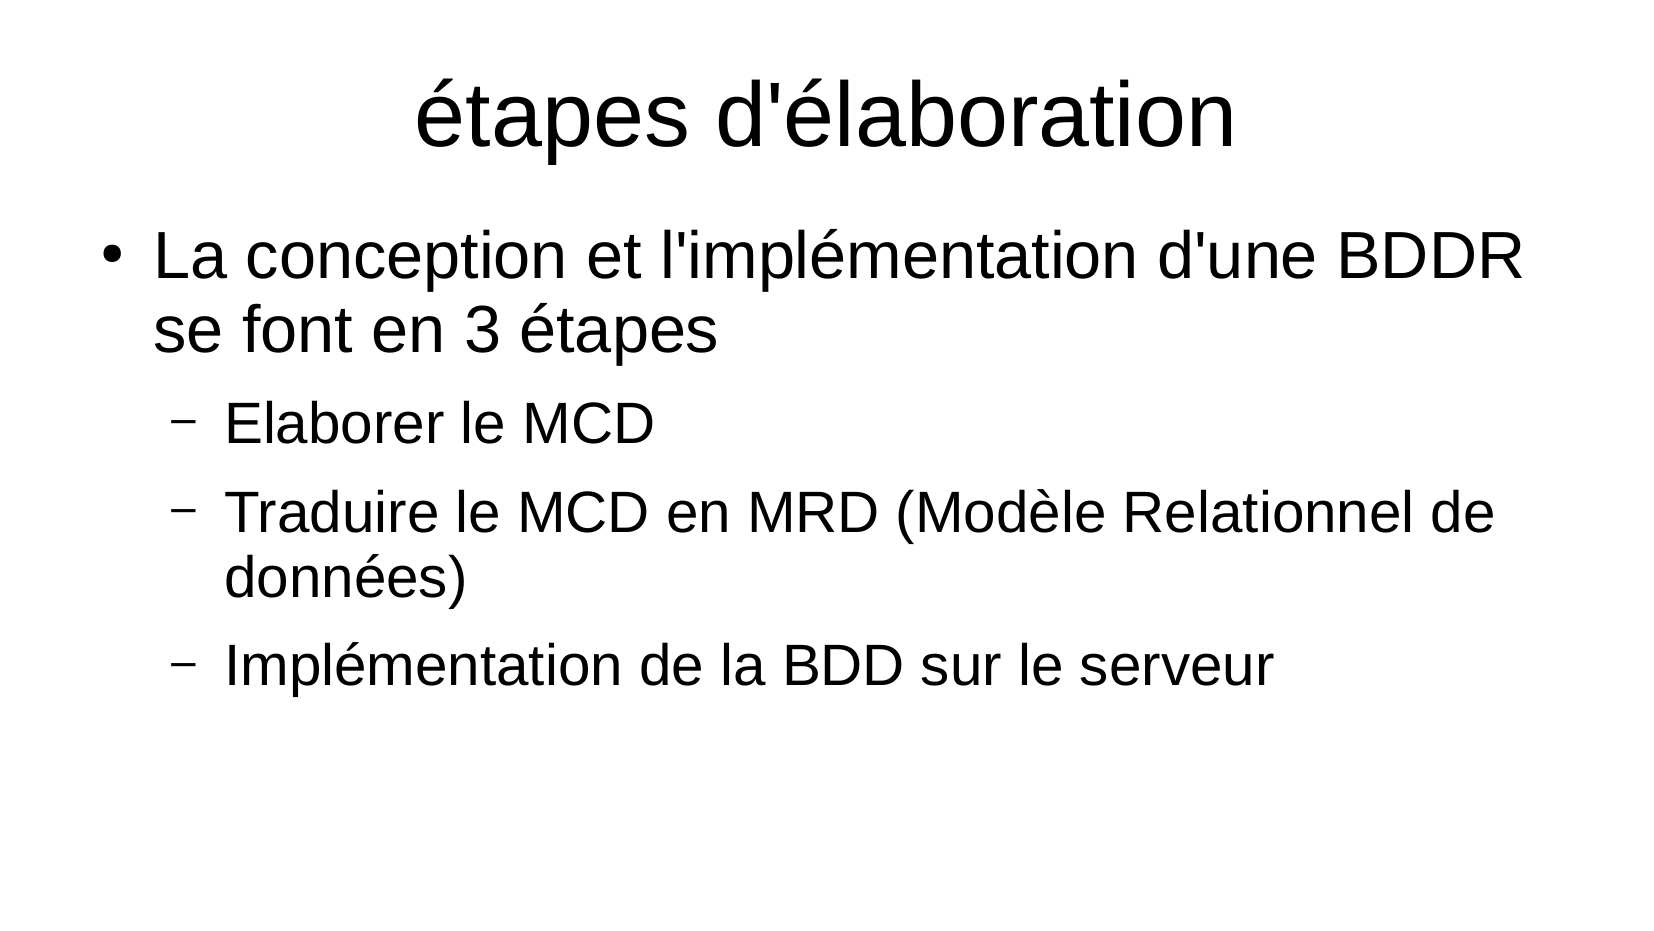

# étapes d'élaboration
La conception et l'implémentation d'une BDDR se font en 3 étapes
Elaborer le MCD
Traduire le MCD en MRD (Modèle Relationnel de données)
Implémentation de la BDD sur le serveur